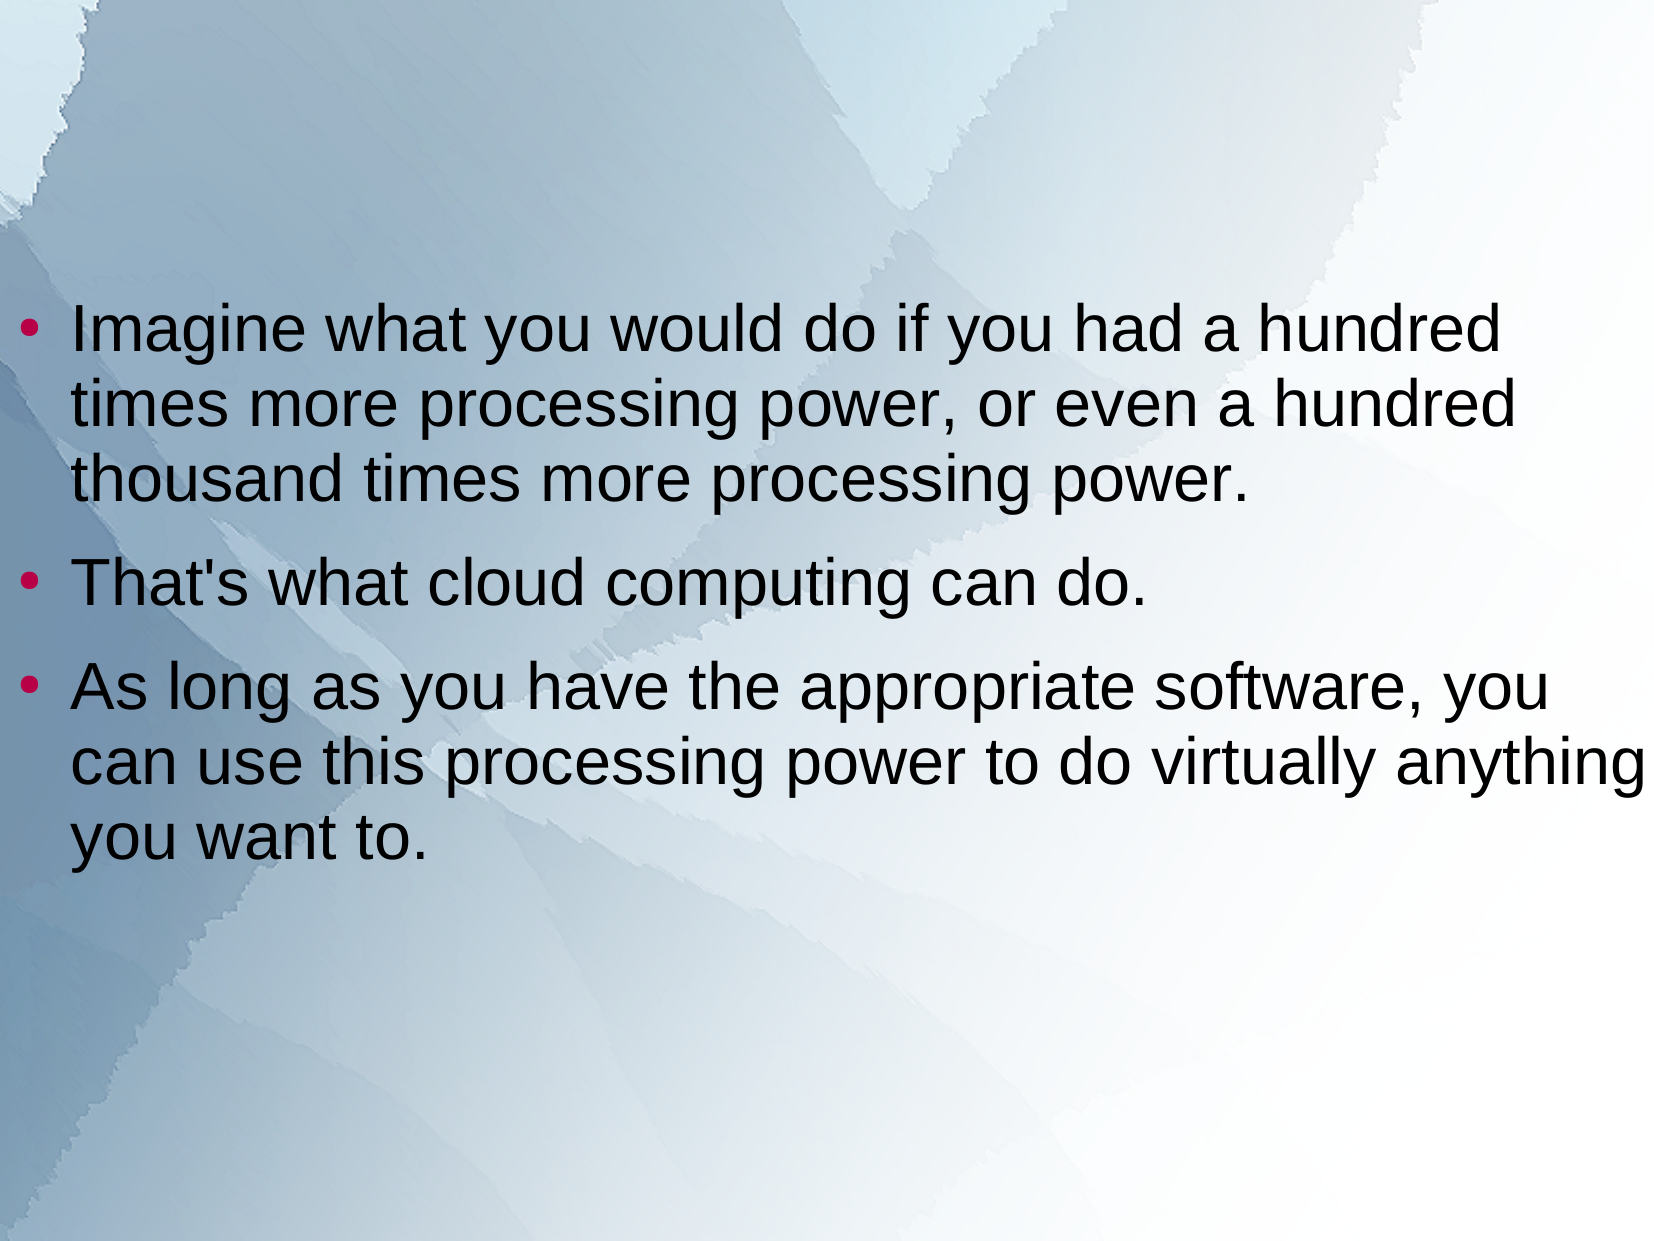

# Imagine what you would do if you had a hundred times more processing power, or even a hundred thousand times more processing power.
That's what cloud computing can do.
As long as you have the appropriate software, you can use this processing power to do virtually anything you want to.